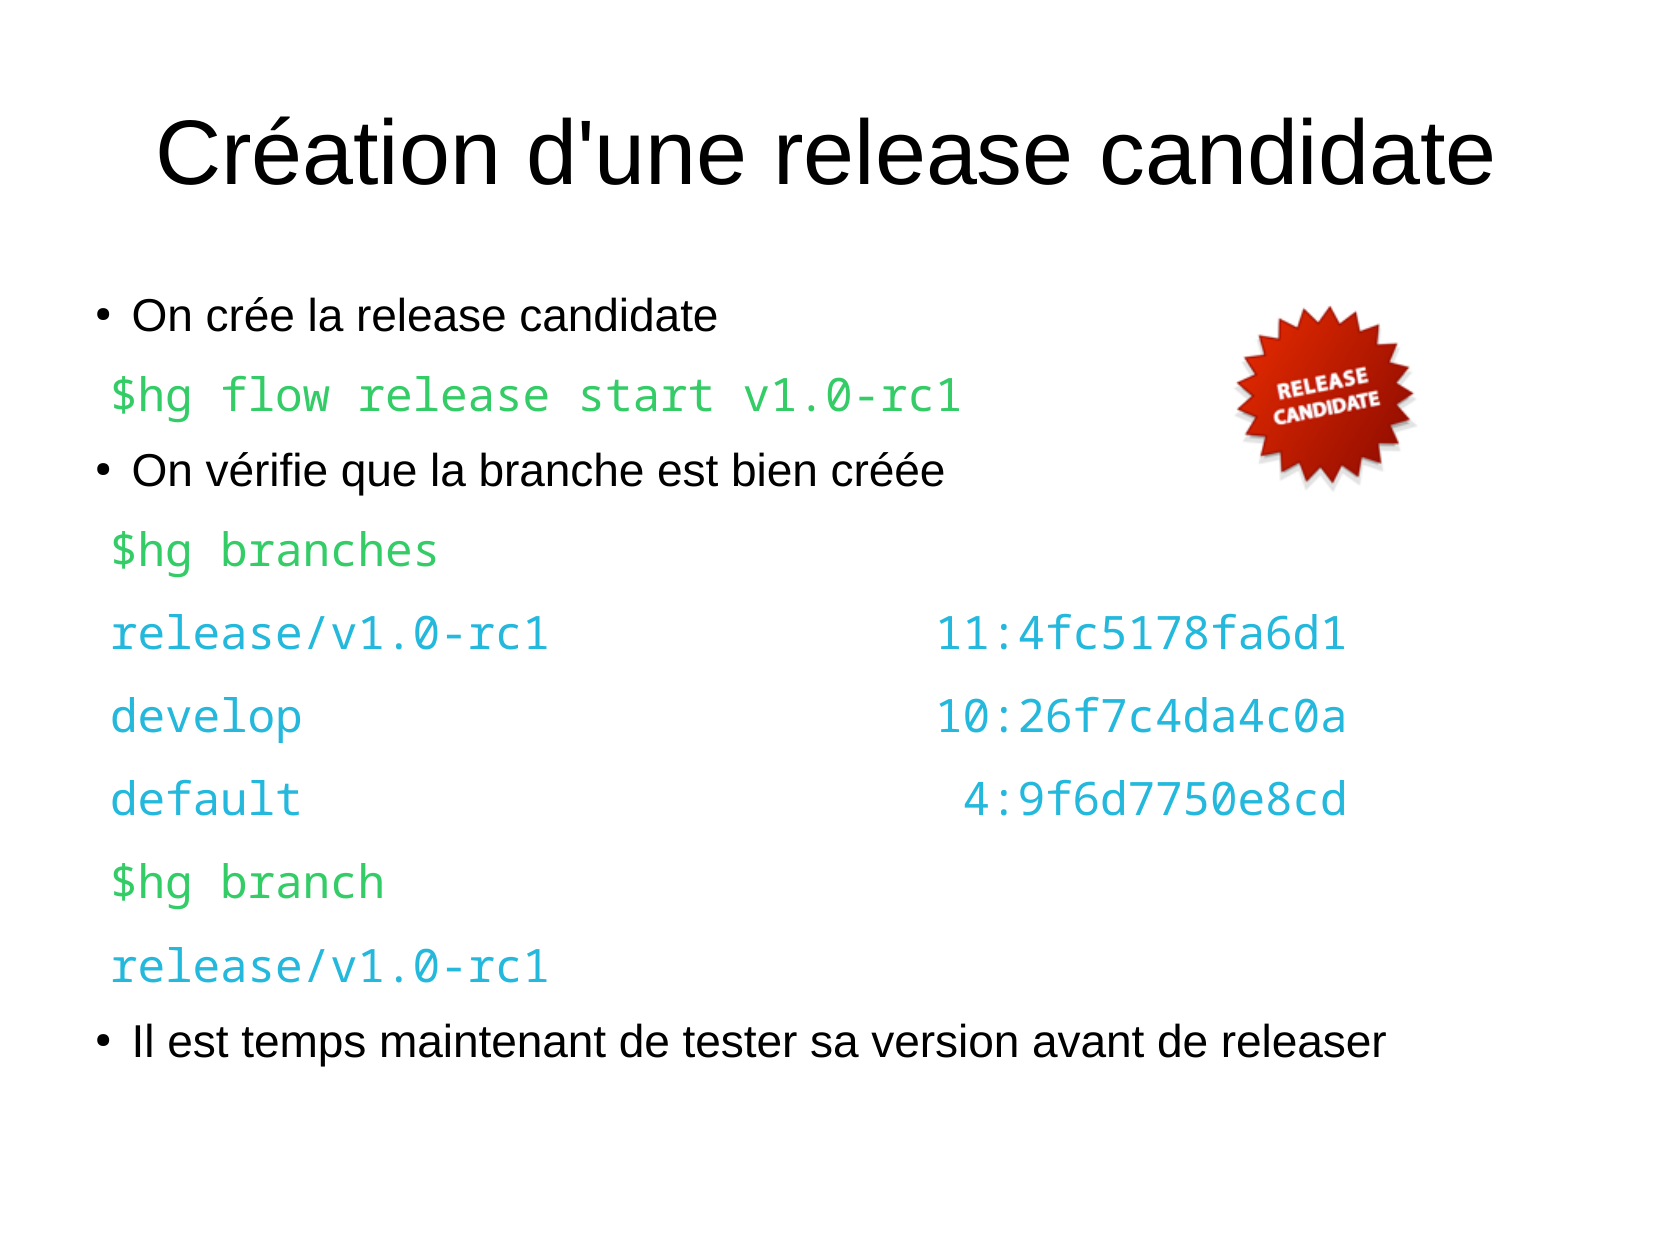

# Création d'une release candidate
On crée la release candidate
 $hg flow release start v1.0-rc1
On vérifie que la branche est bien créée
 $hg branches
 release/v1.0-rc1 11:4fc5178fa6d1
 develop 10:26f7c4da4c0a
 default 4:9f6d7750e8cd
 $hg branch
 release/v1.0-rc1
Il est temps maintenant de tester sa version avant de releaser